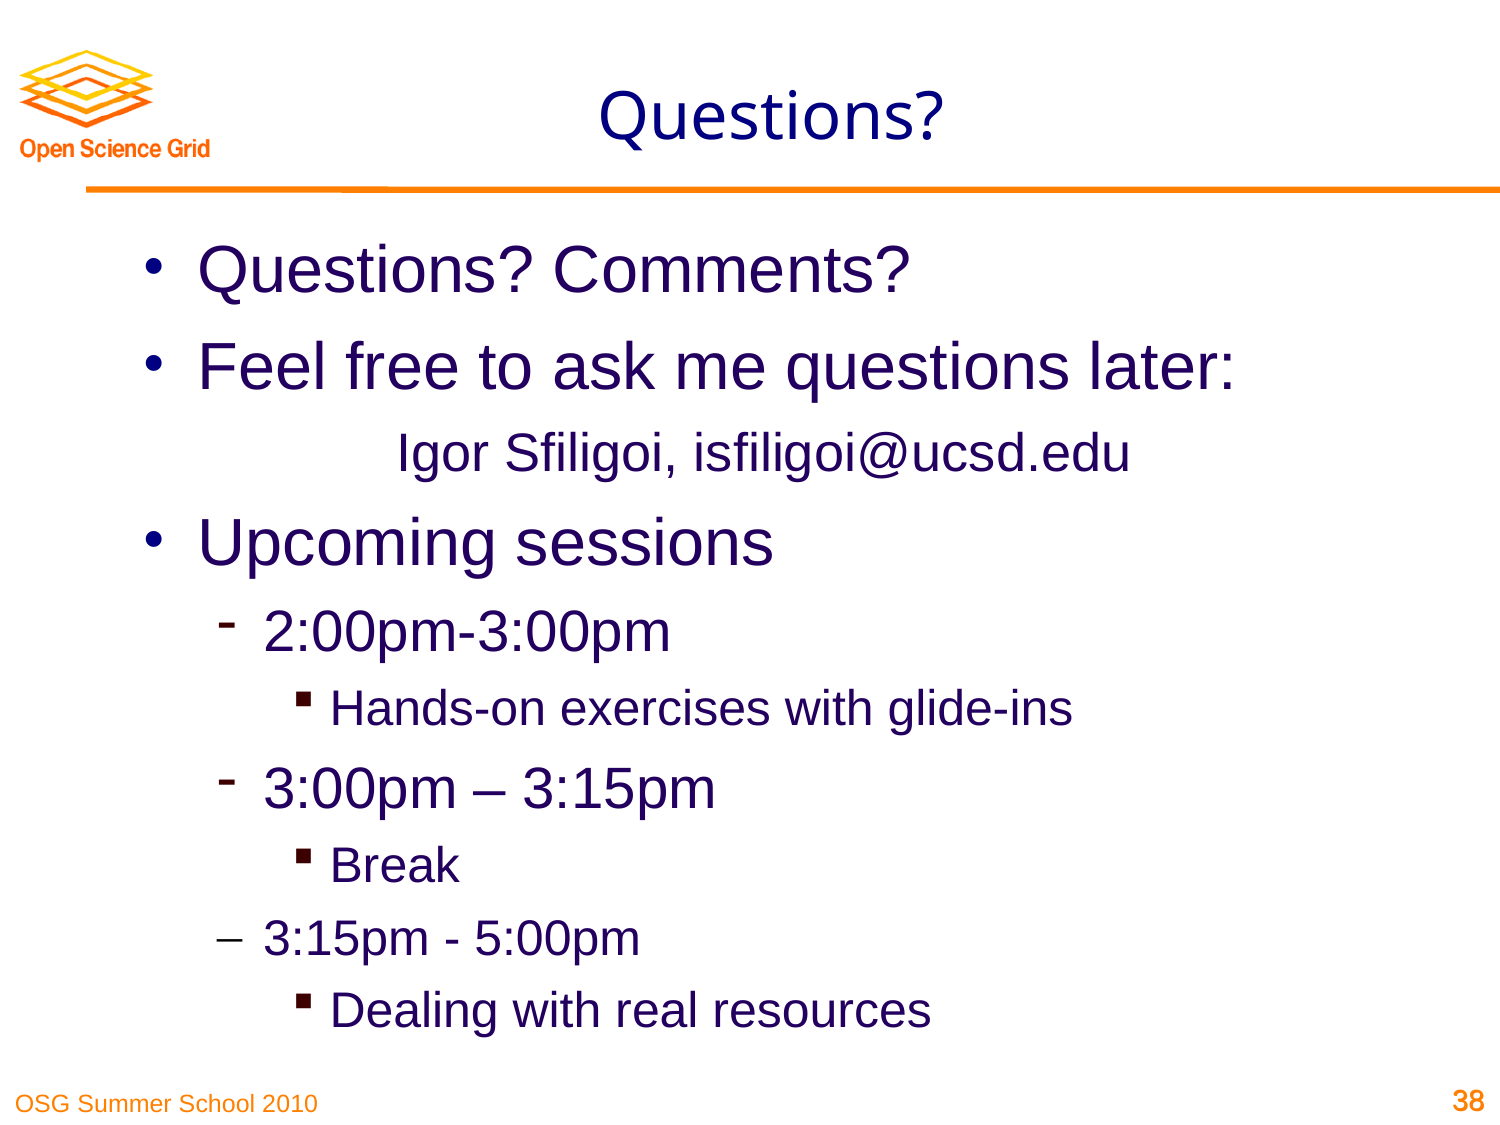

Questions?
Questions? Comments?
Feel free to ask me questions later:
Igor Sfiligoi, isfiligoi@ucsd.edu
Upcoming sessions
2:00pm-3:00pm
Hands-on exercises with glide-ins
3:00pm – 3:15pm
Break
3:15pm - 5:00pm
Dealing with real resources
38